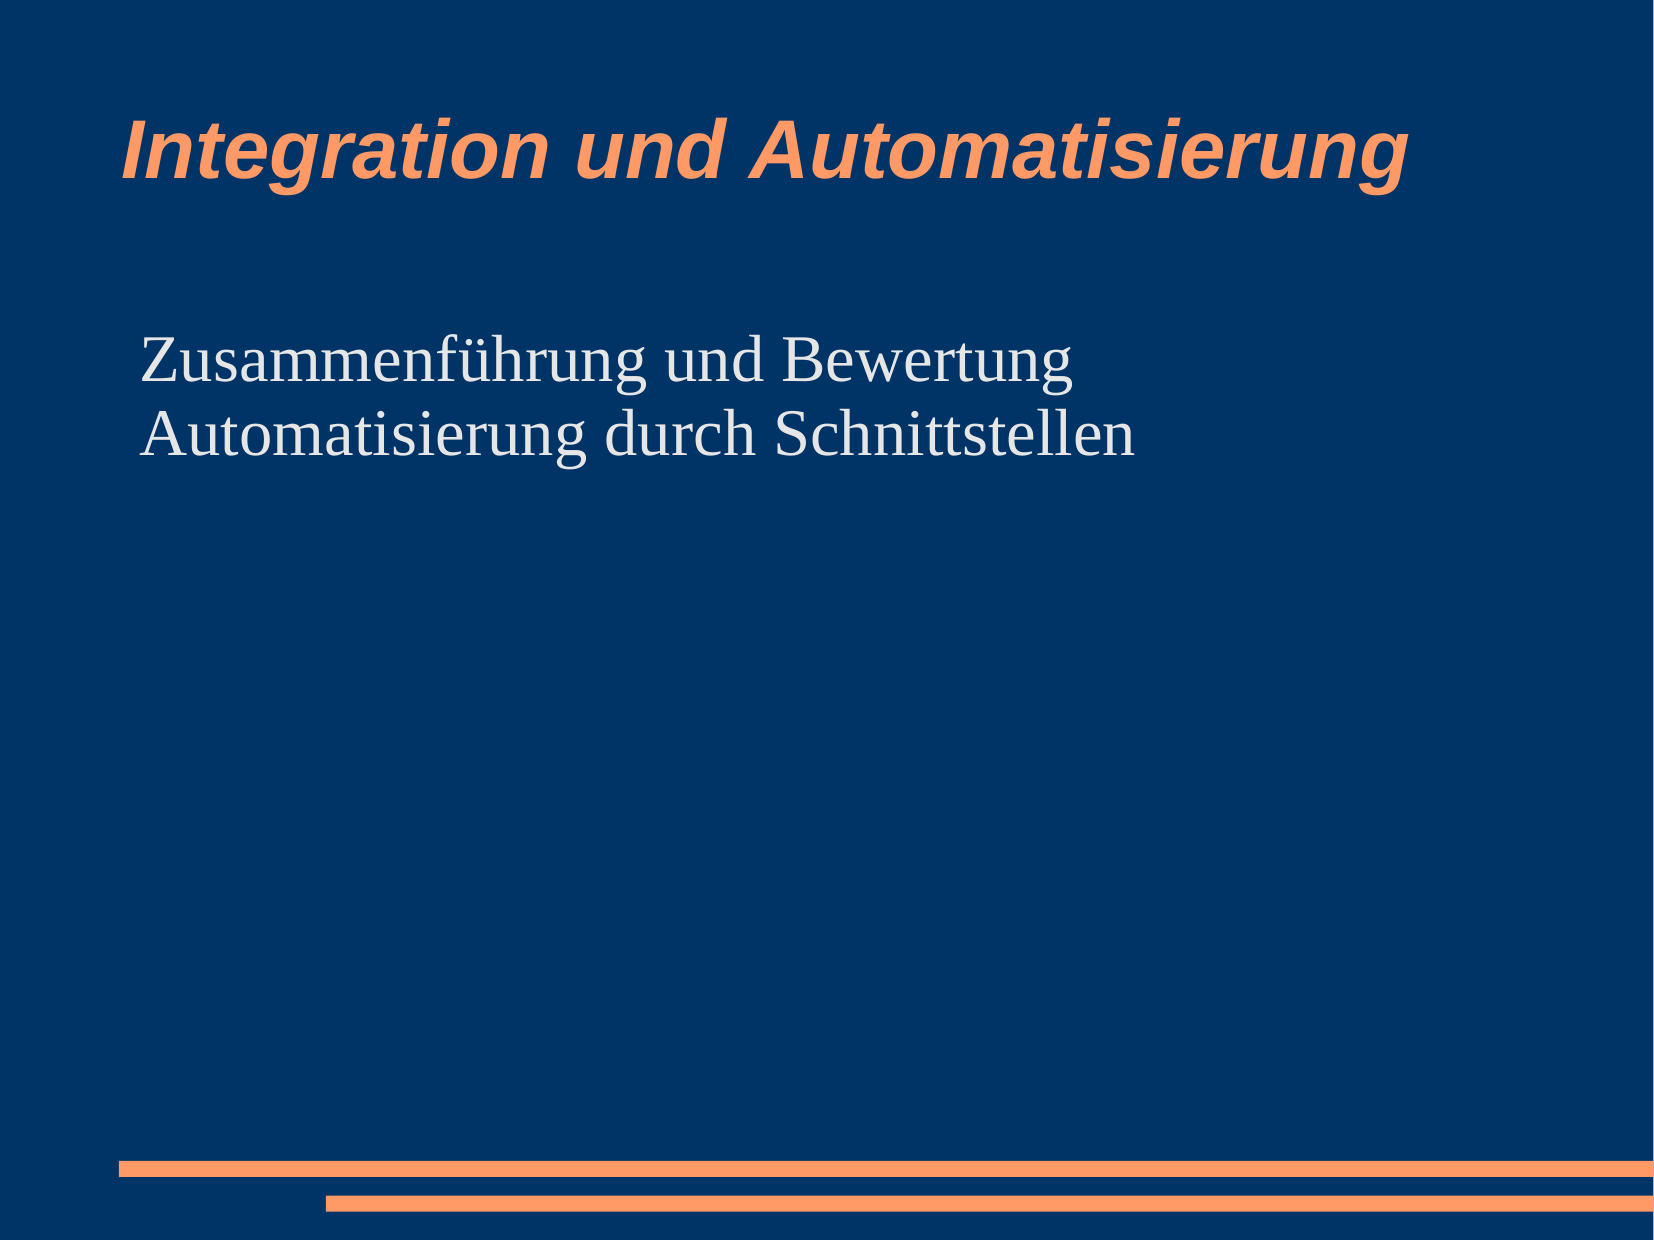

# Integration und Automatisierung
Zusammenführung und Bewertung
Automatisierung durch Schnittstellen